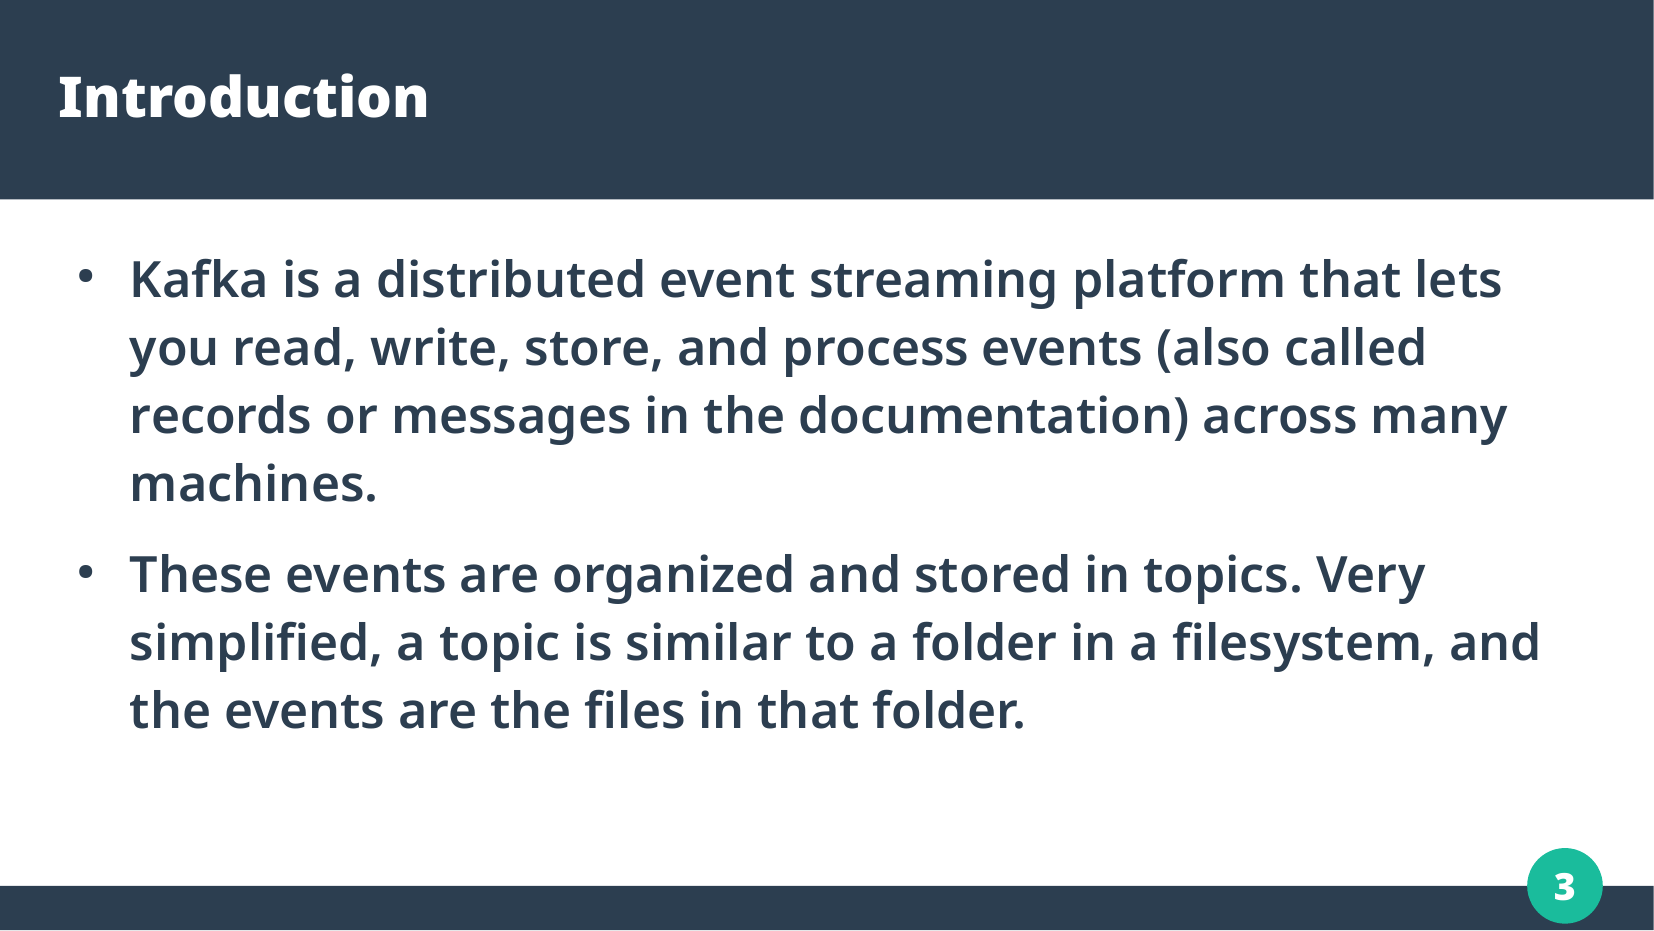

# Introduction
Kafka is a distributed event streaming platform that lets you read, write, store, and process events (also called records or messages in the documentation) across many machines.
These events are organized and stored in topics. Very simplified, a topic is similar to a folder in a filesystem, and the events are the files in that folder.